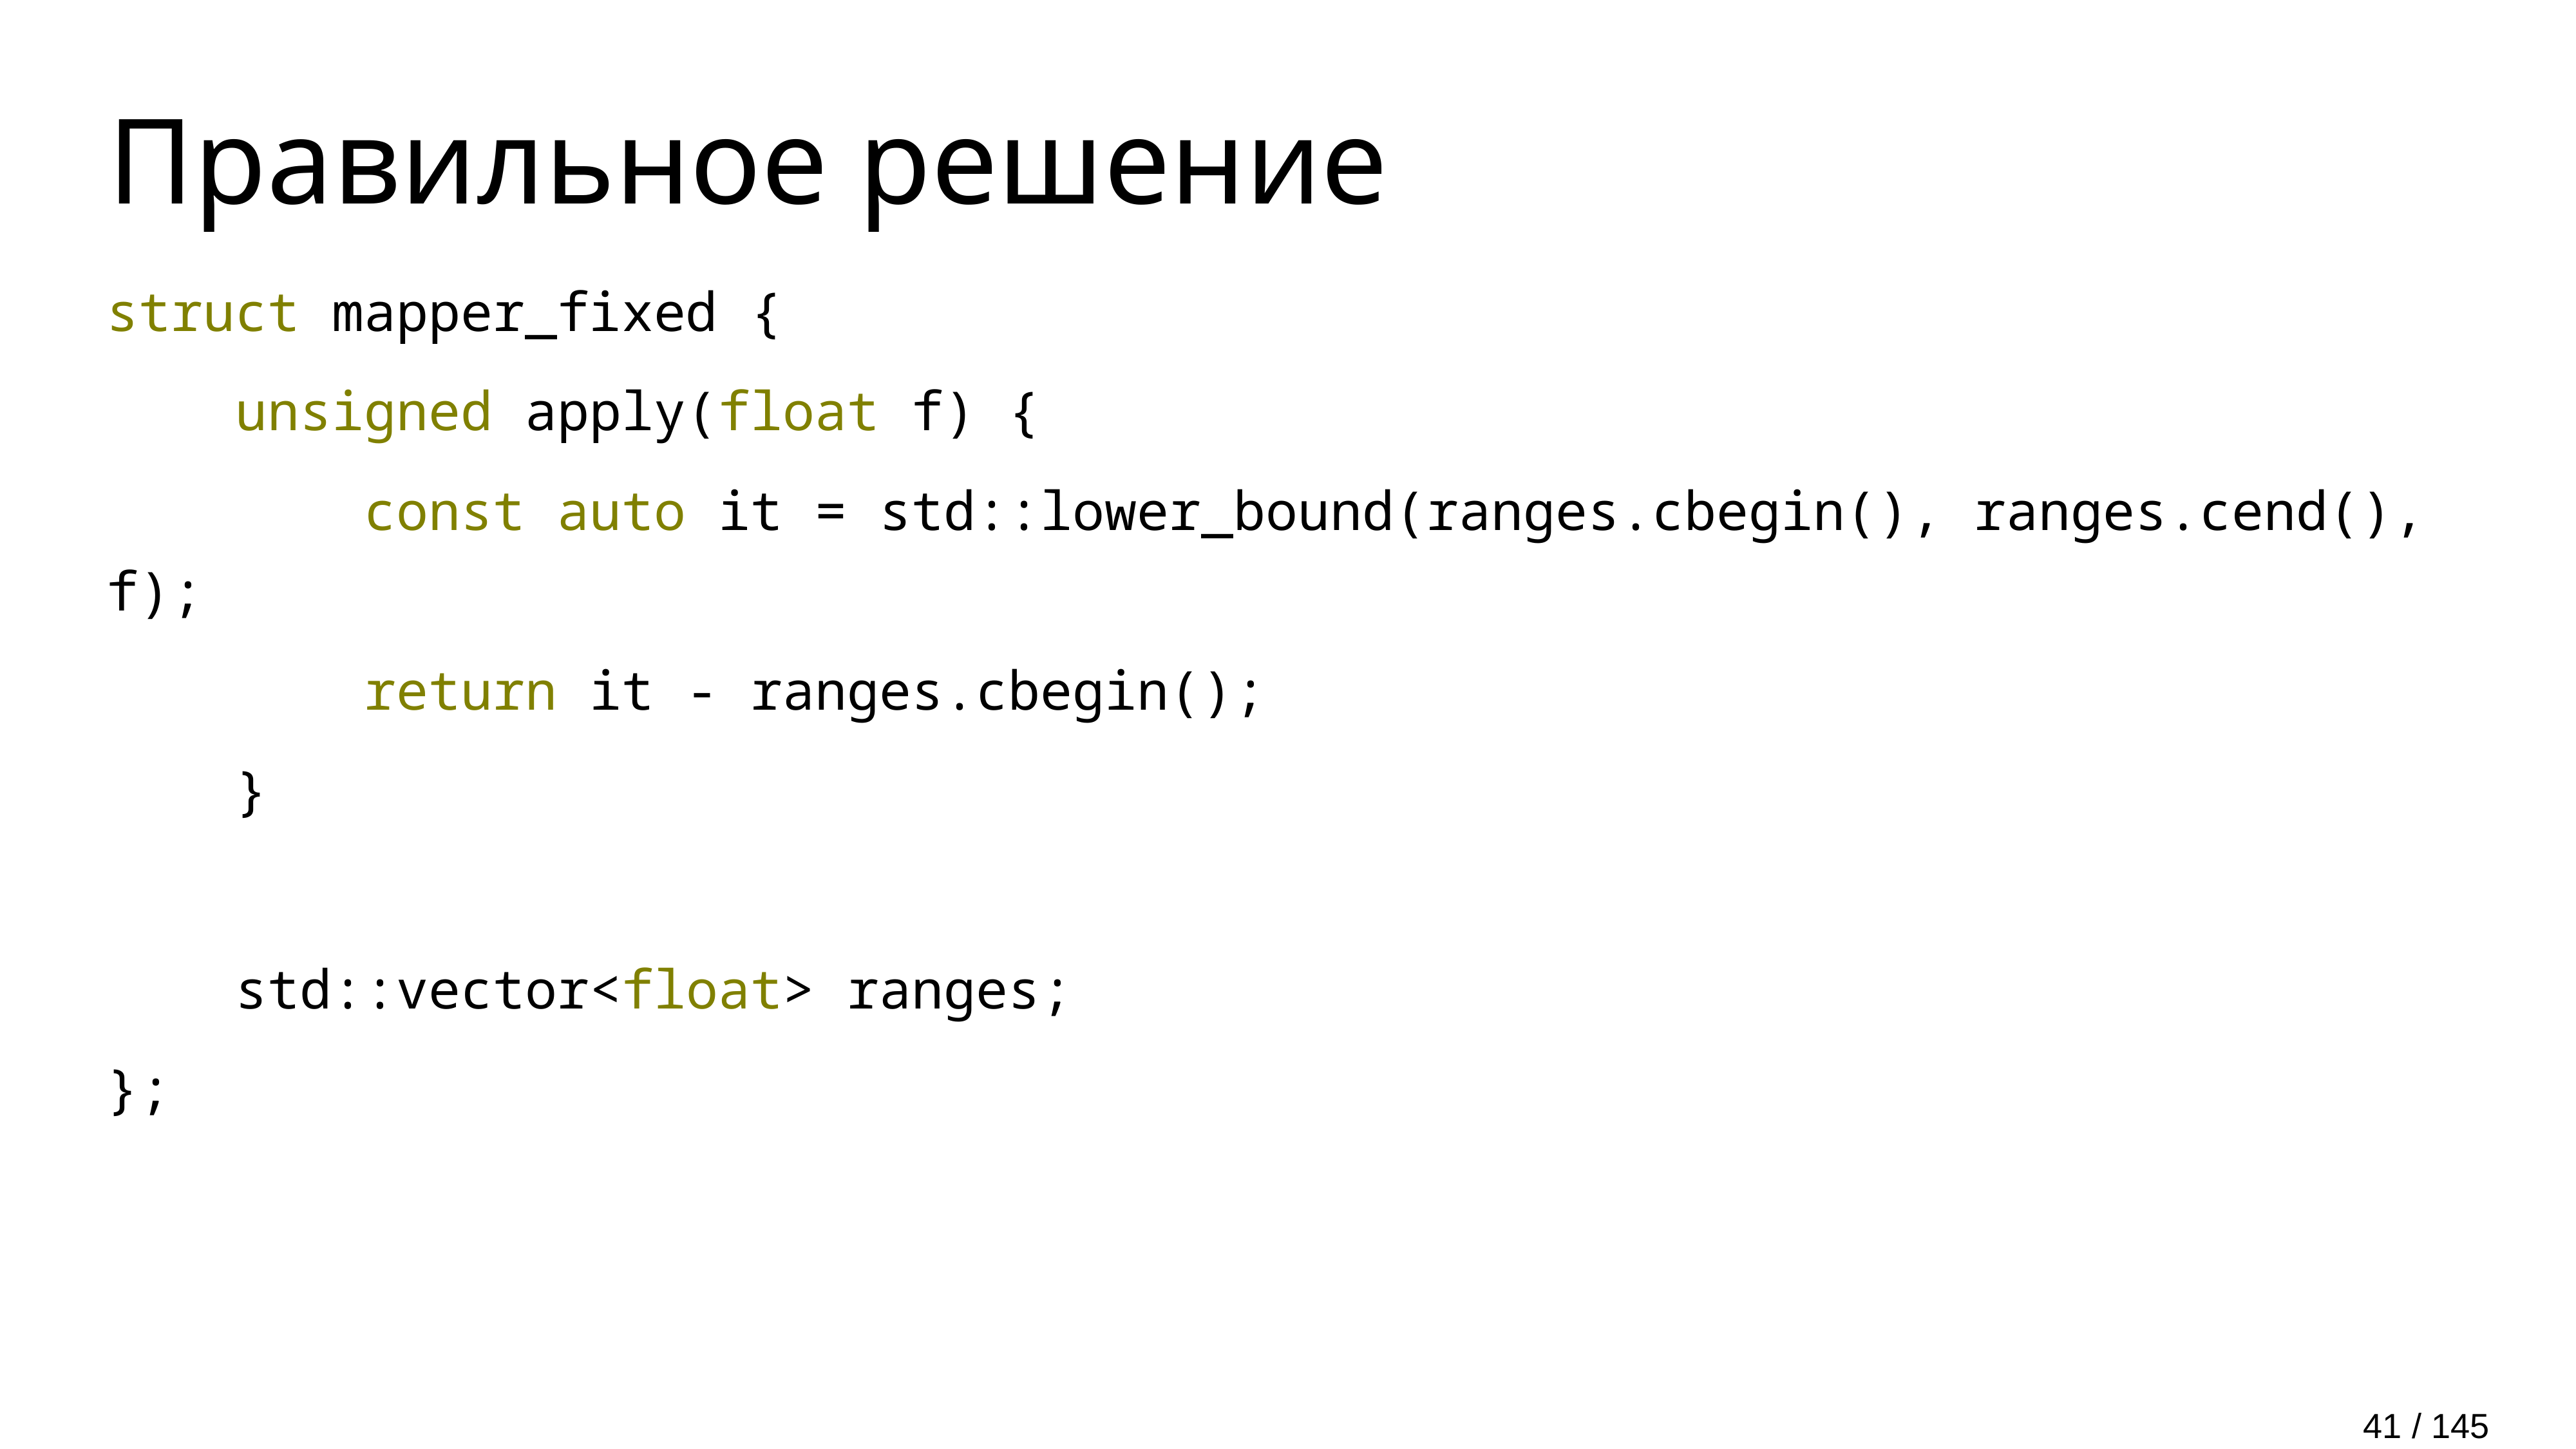

# Правильное решение
struct mapper_fixed {
 unsigned apply(float f) {
 const auto it = std::lower_bound(ranges.cbegin(), ranges.cend(), f);
 return it - ranges.cbegin();
 }
 std::vector<float> ranges;
};